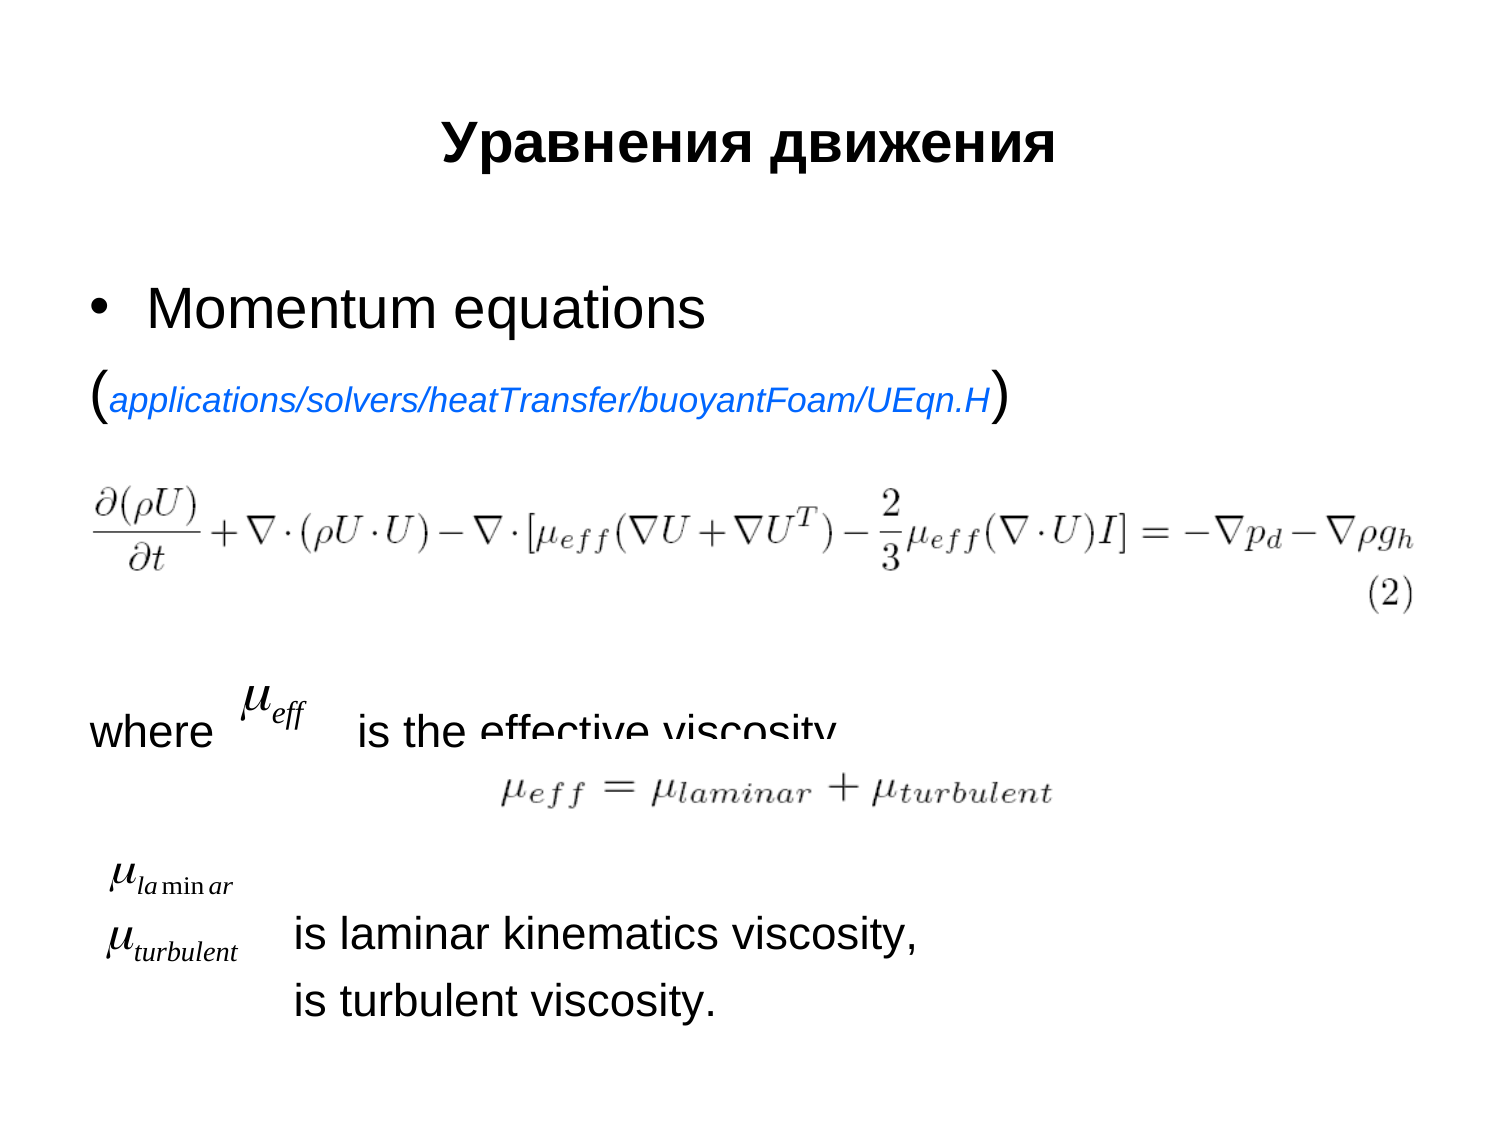

# Уравнения движения
Momentum equations
(applications/solvers/heatTransfer/buoyantFoam/UEqn.H)
where is the effective viscosity
 is laminar kinematics viscosity,
 is turbulent viscosity.